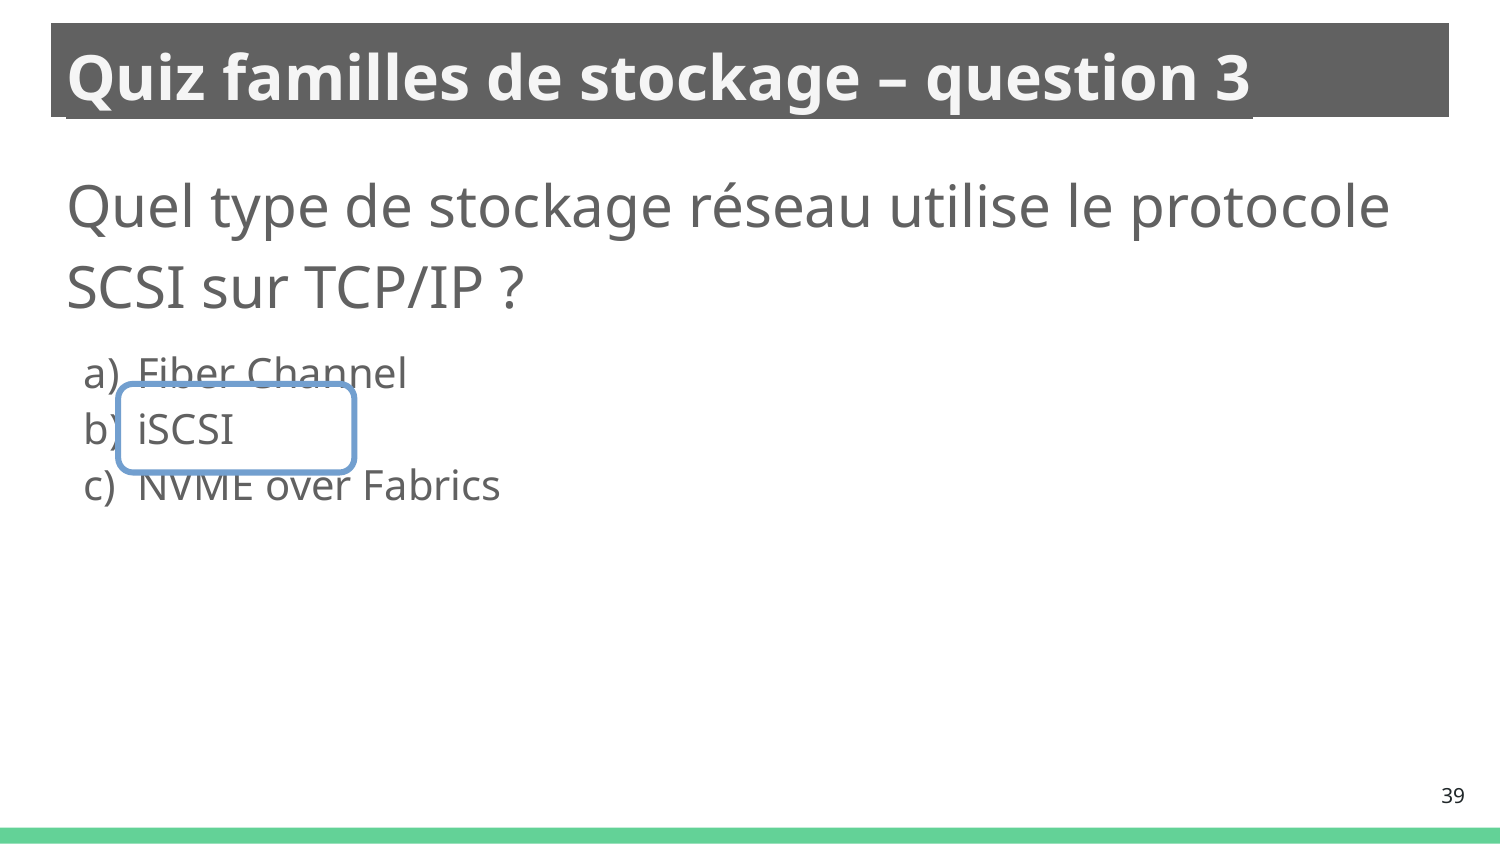

Quiz familles de stockage – question 3
# Quel type de stockage réseau utilise le protocole SCSI sur TCP/IP ?
Fiber Channel
iSCSI
NVME over Fabrics